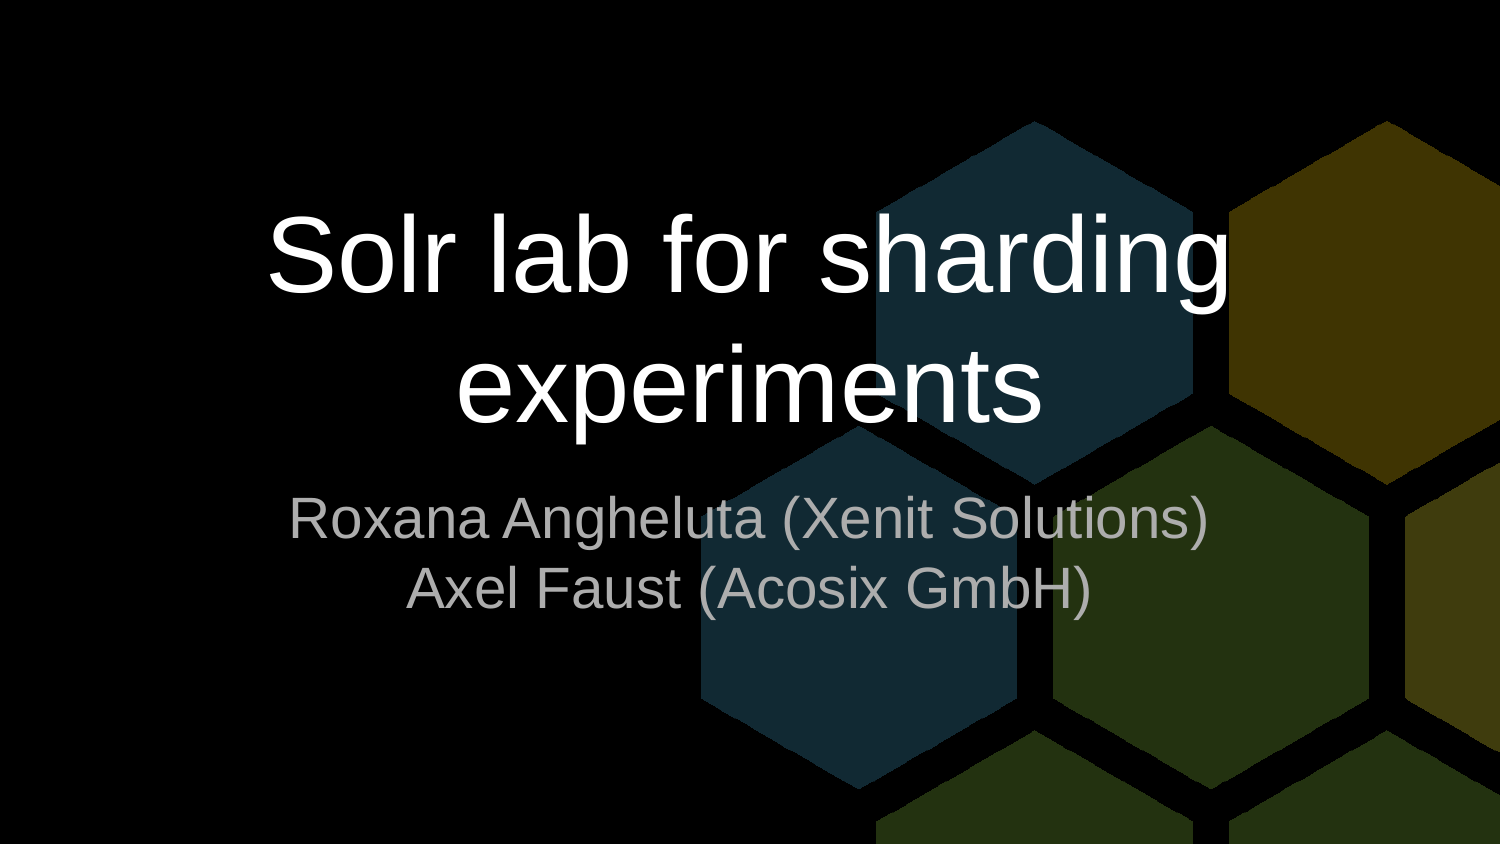

# Solr lab for sharding experiments
Roxana Angheluta (Xenit Solutions)
Axel Faust (Acosix GmbH)